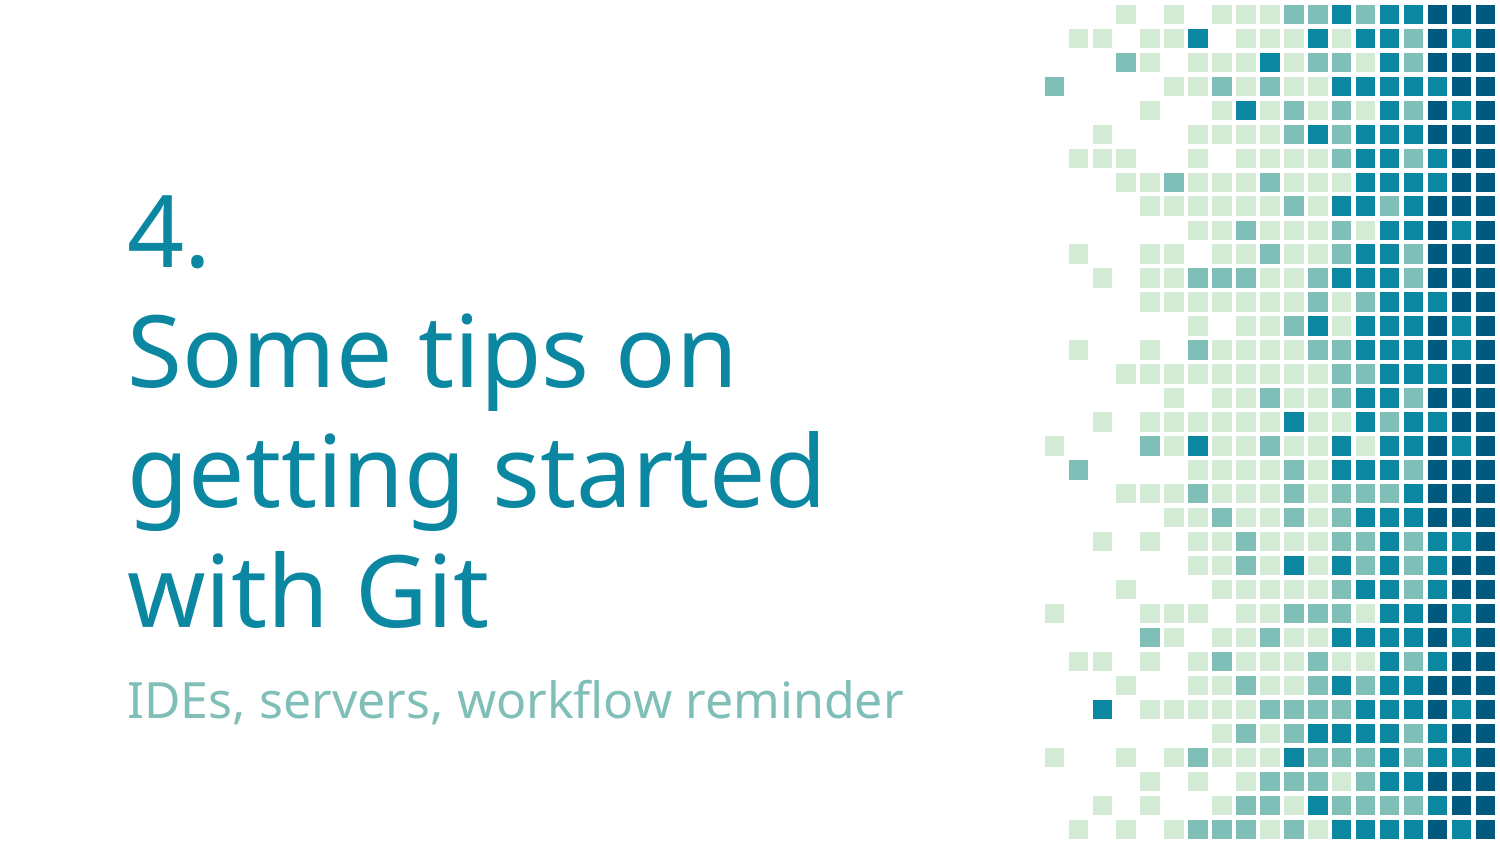

# 4. Some tips on getting started with Git
IDEs, servers, workflow reminder